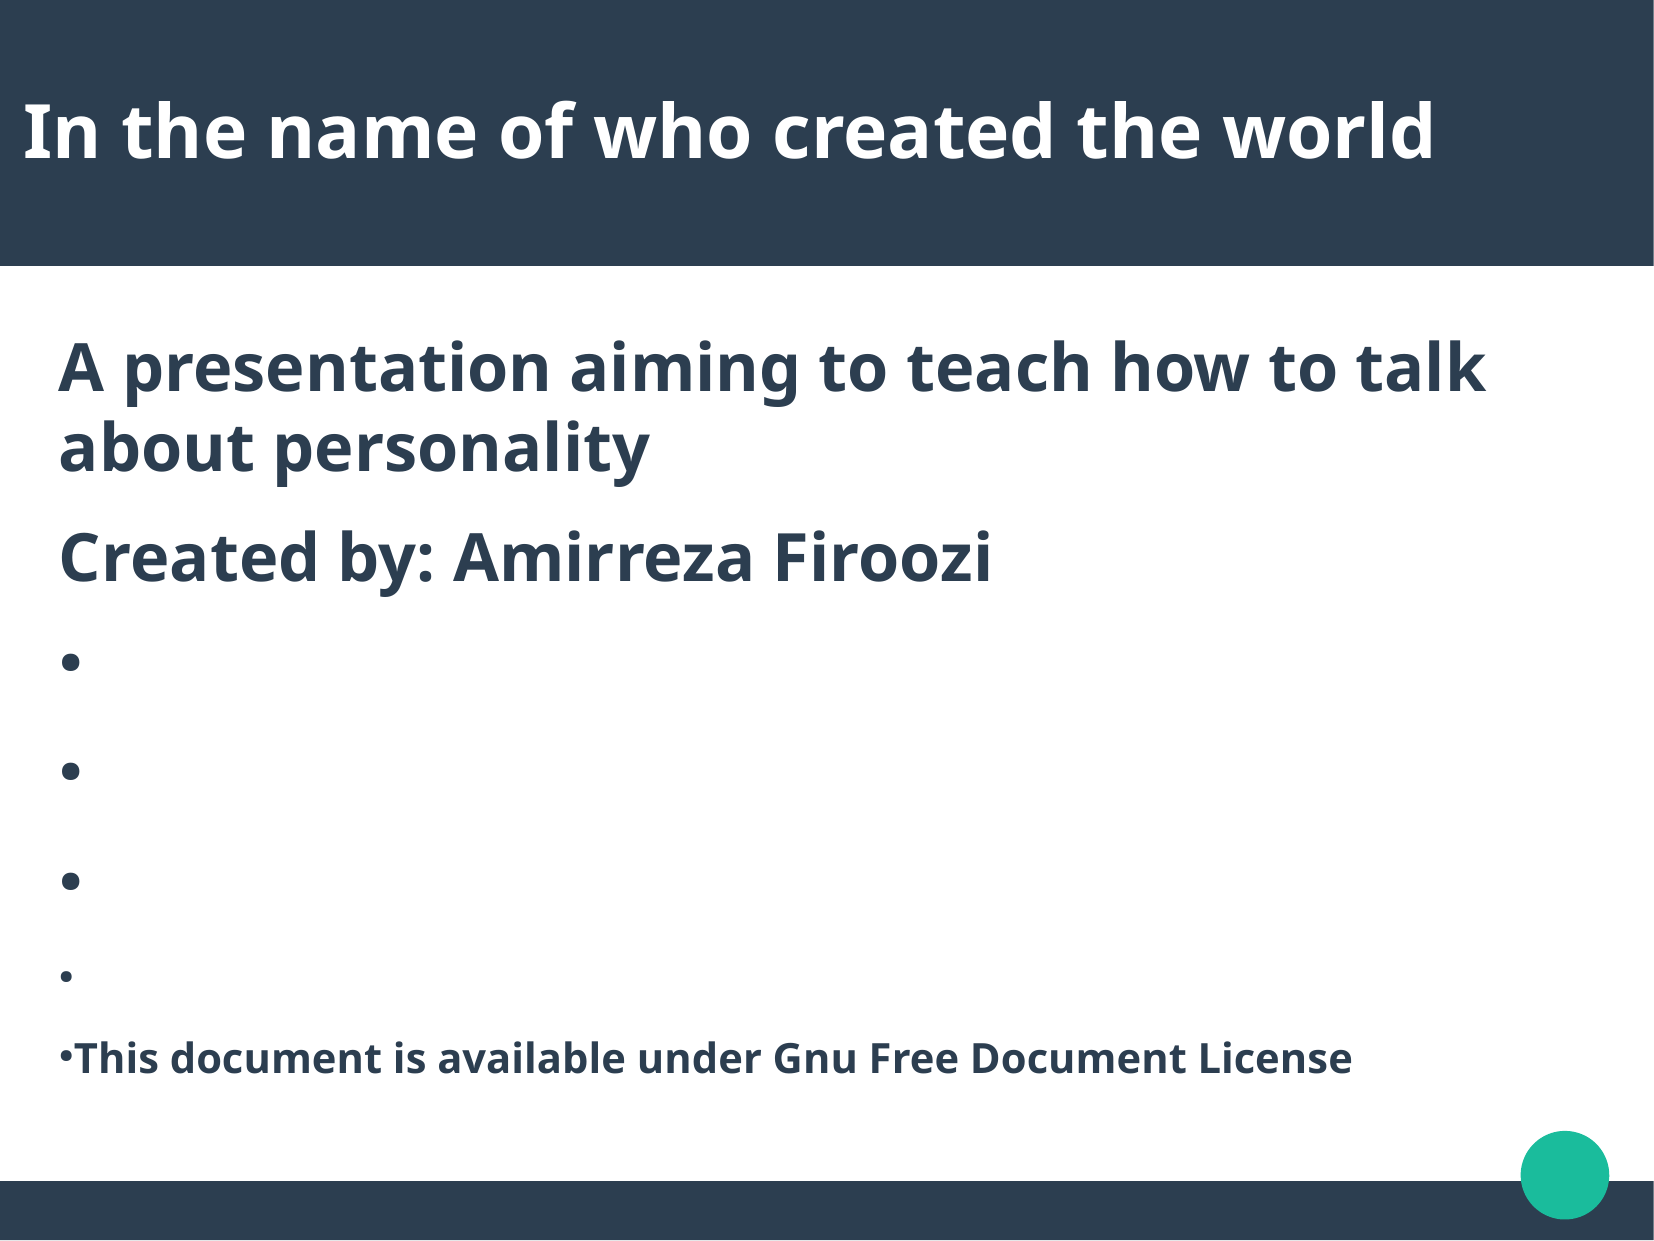

# In the name of who created the world
A presentation aiming to teach how to talk about personality
Created by: Amirreza Firoozi
This document is available under Gnu Free Document License